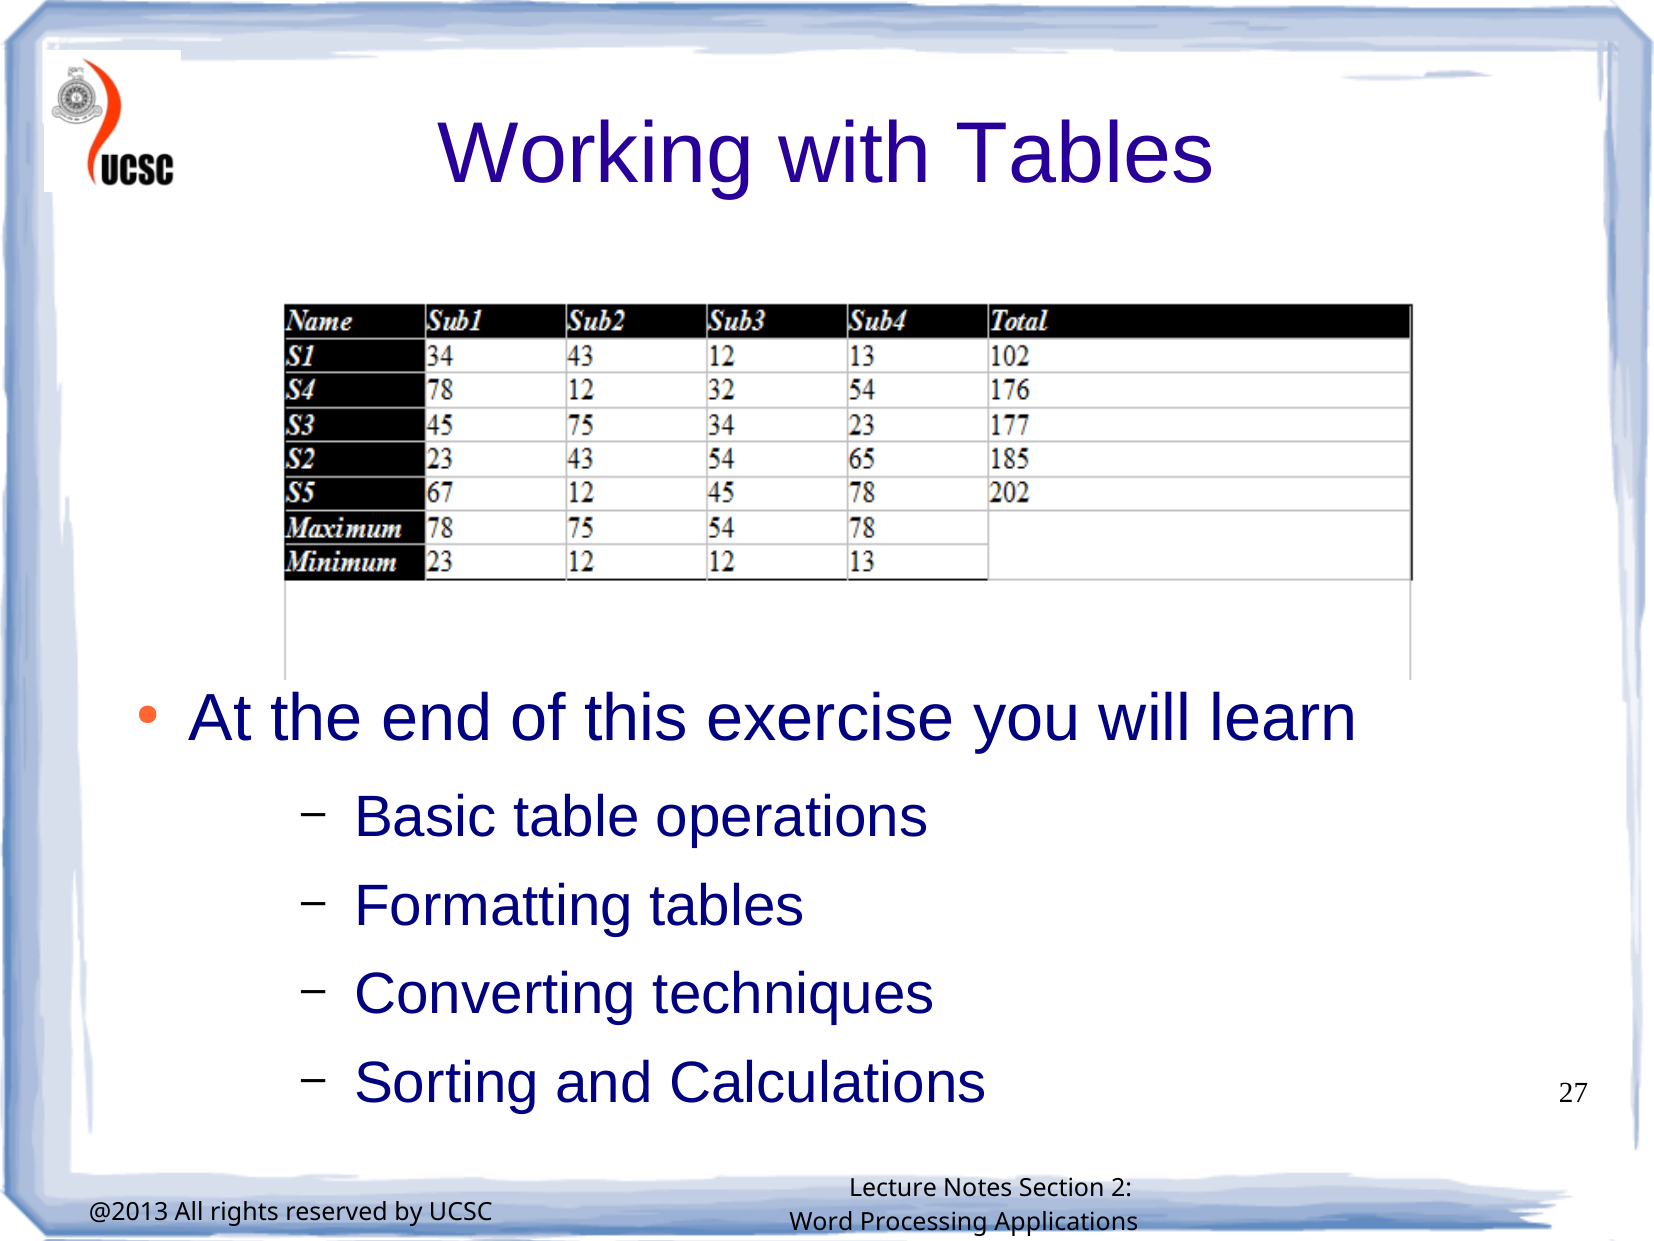

# Working with Tables
At the end of this exercise you will learn
Basic table operations
Formatting tables
Converting techniques
Sorting and Calculations
27